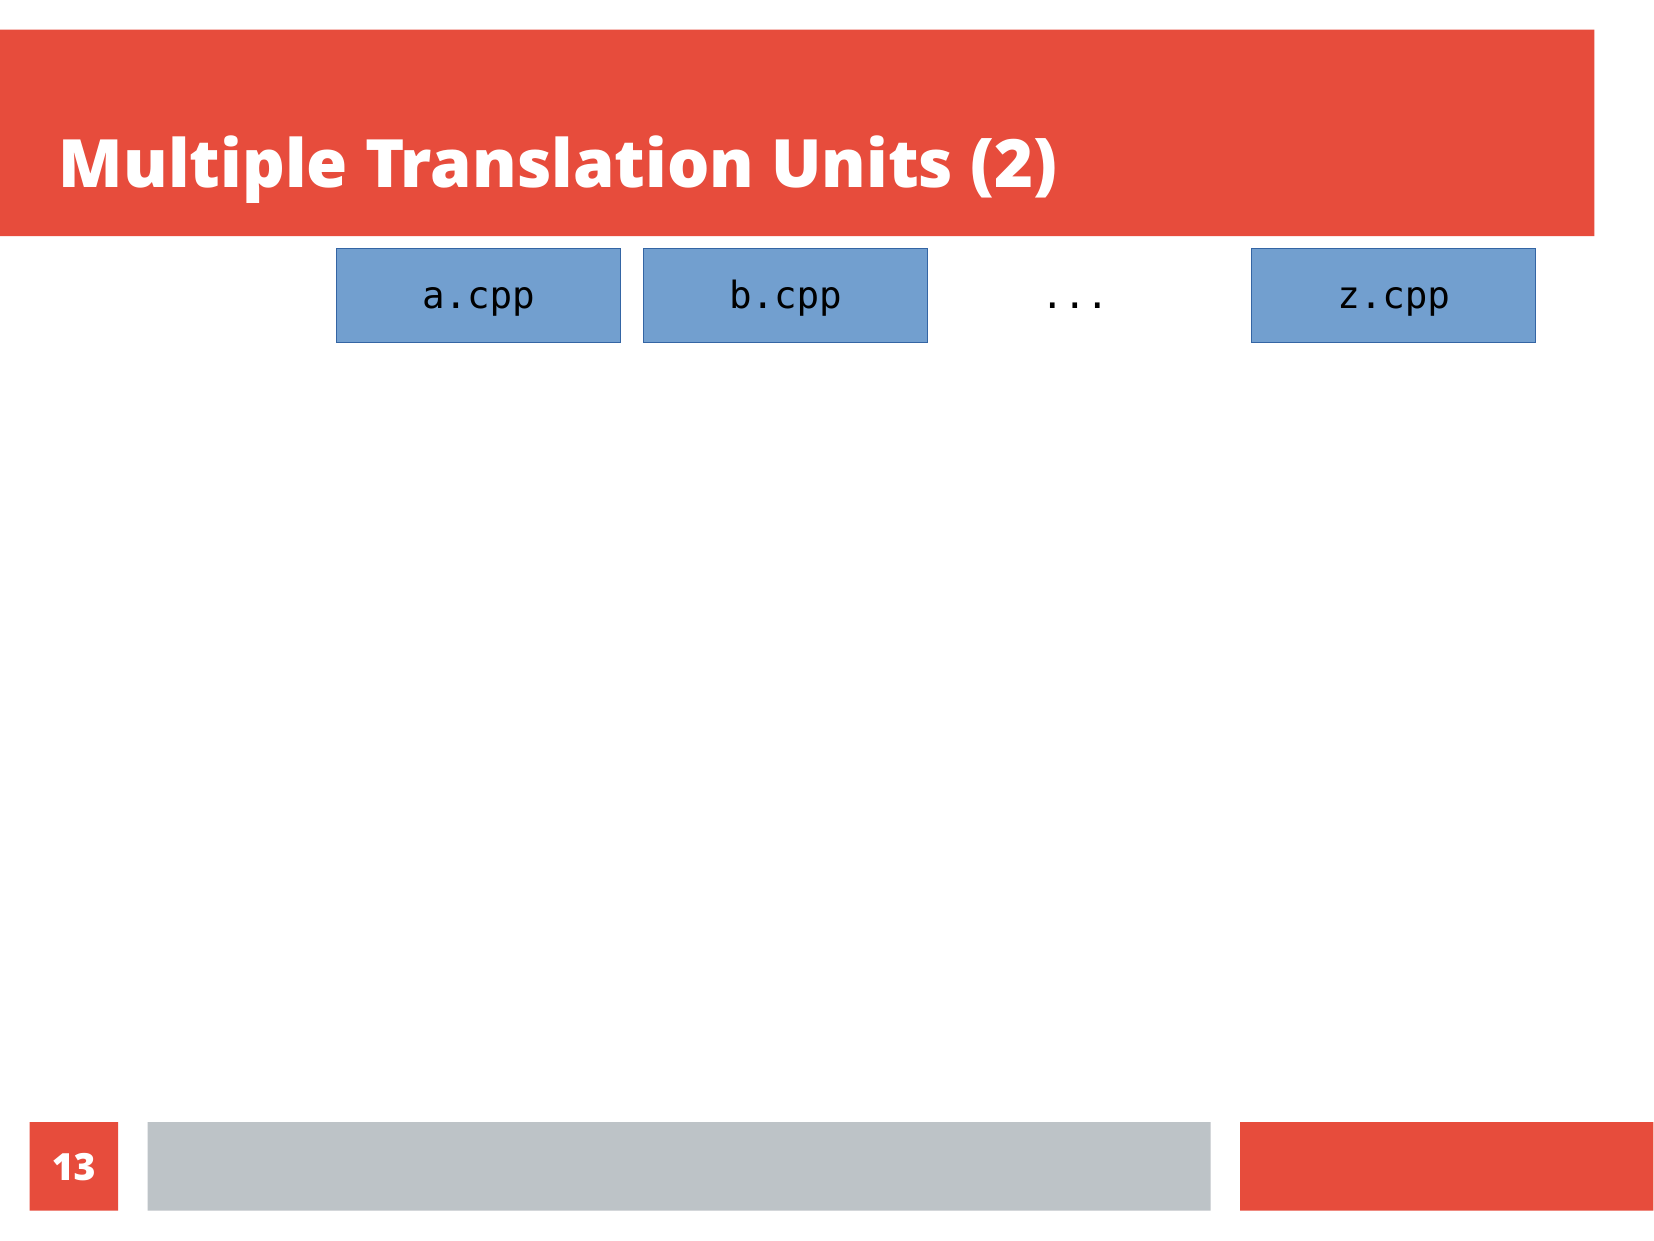

# Multiple Translation Units (2)
a.cpp
b.cpp
...
z.cpp
13